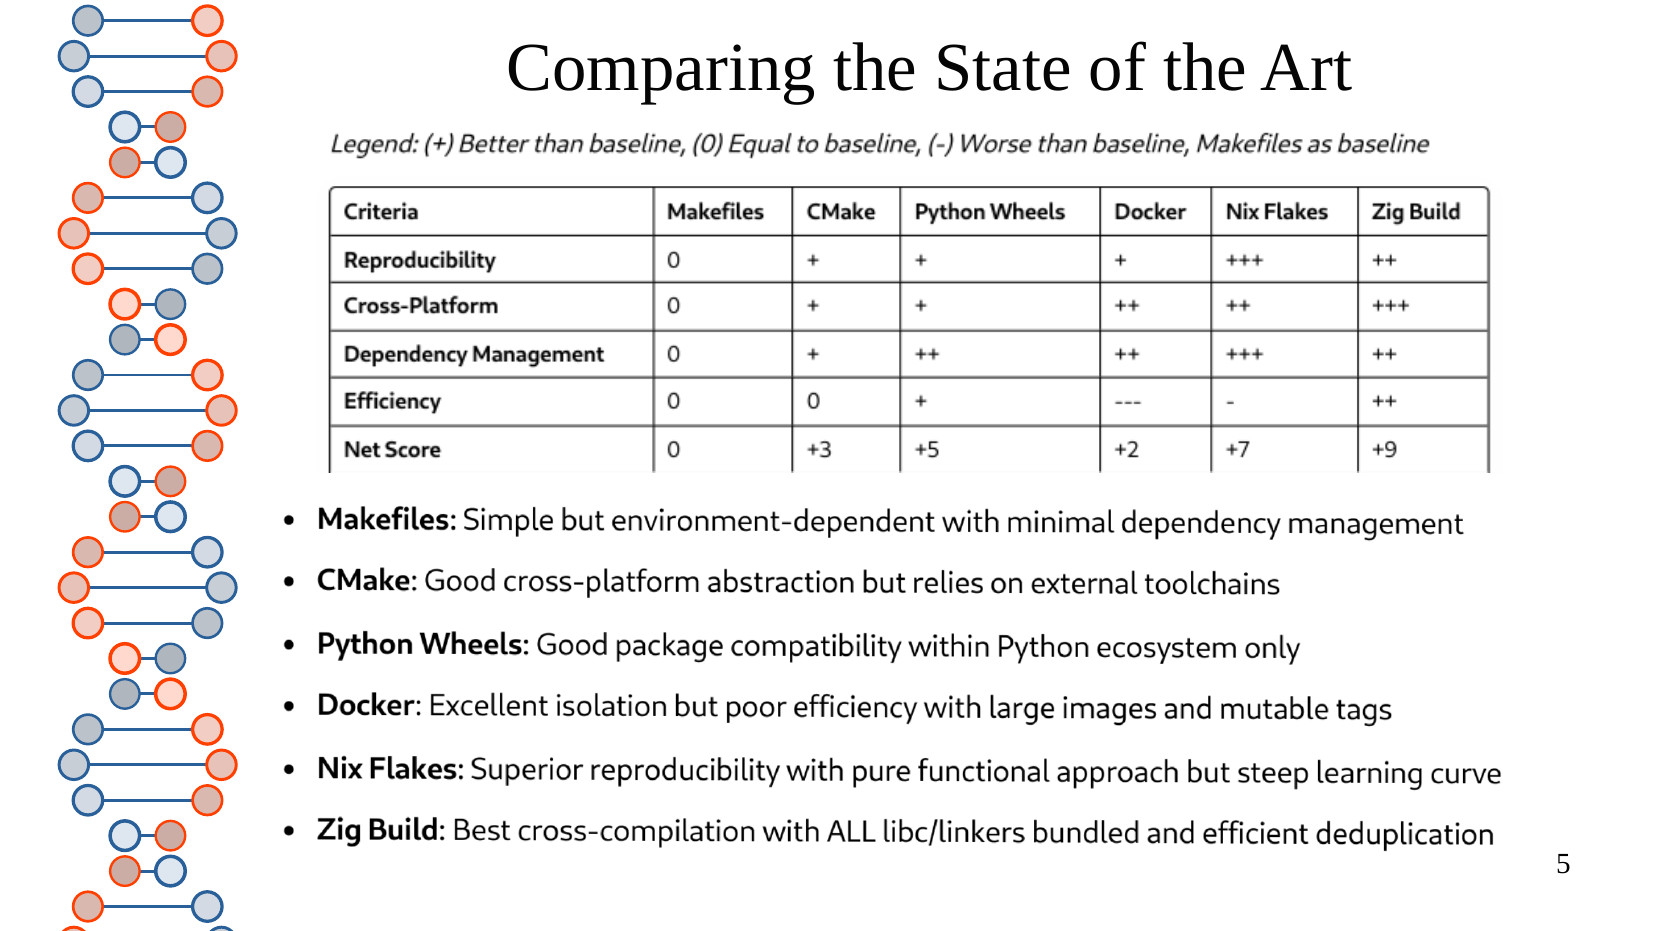

# Comparing the State of the Art
5